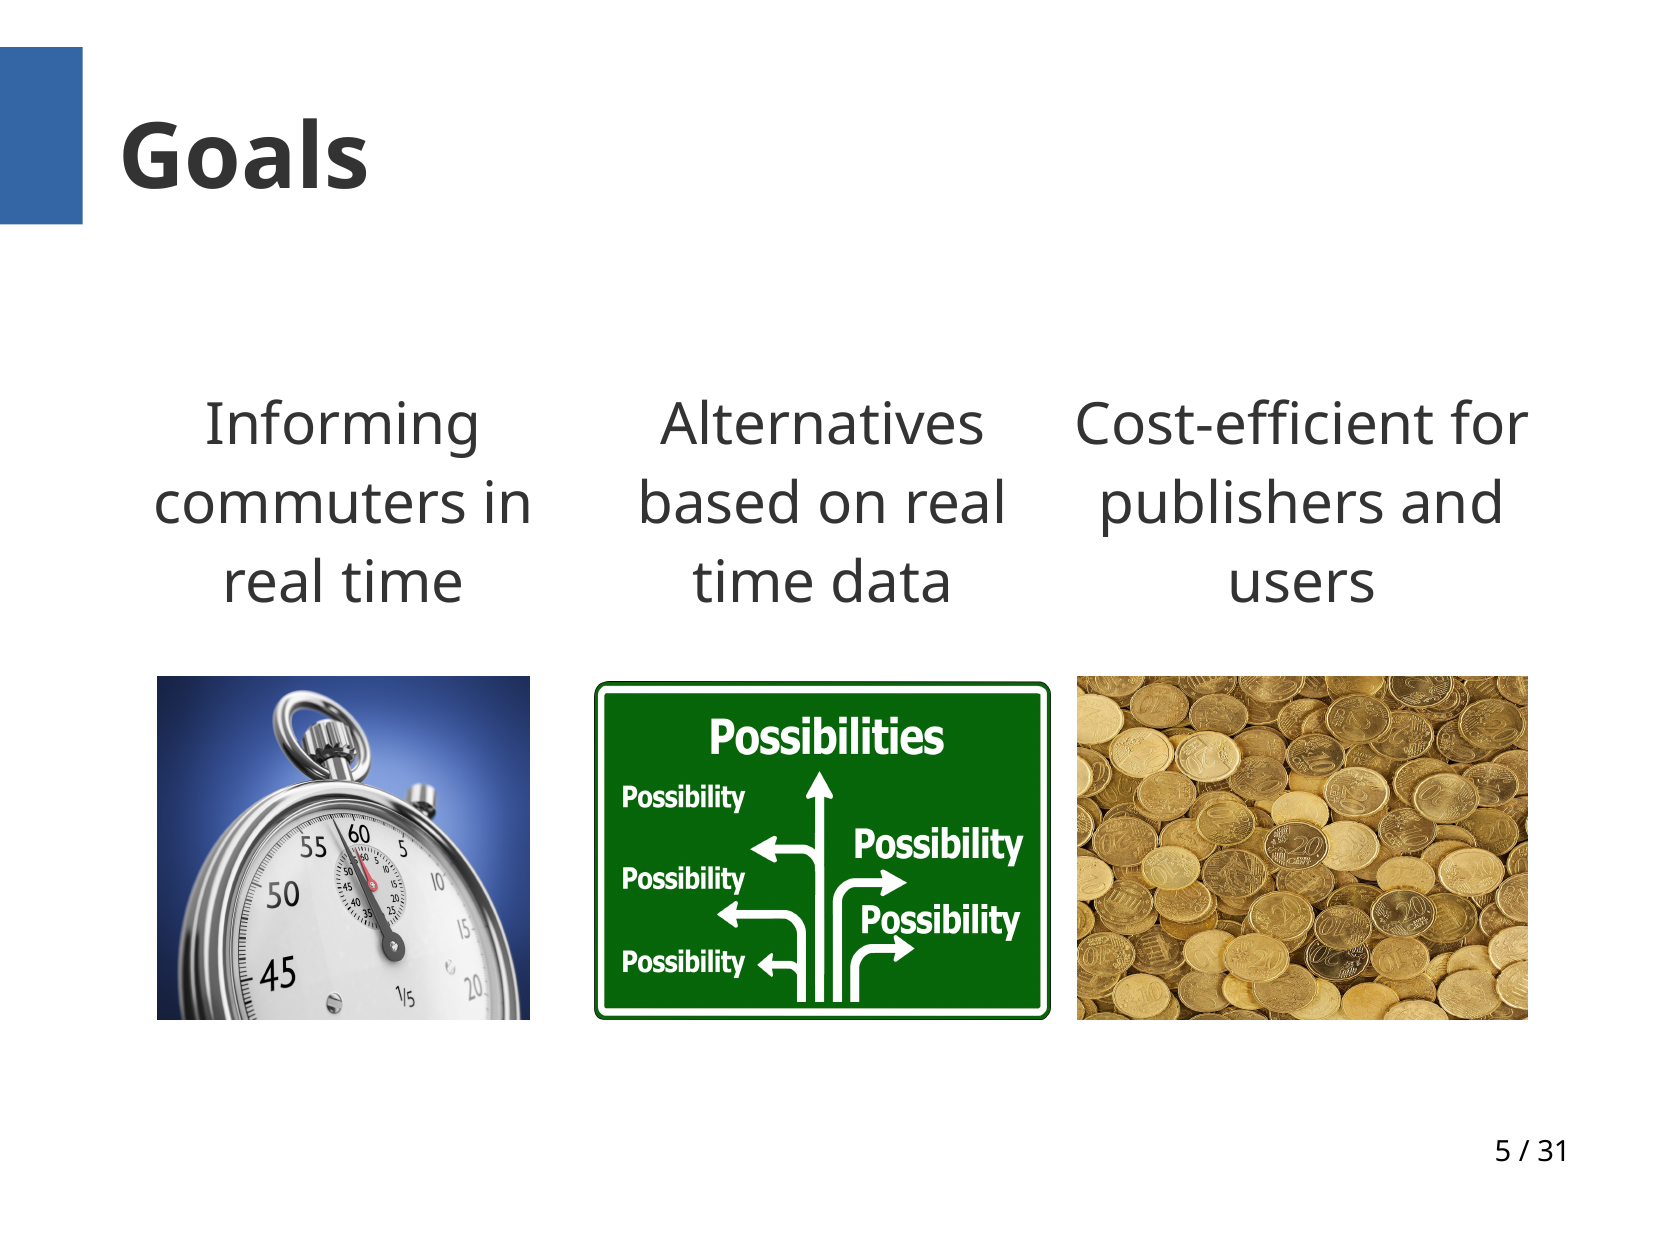

# Goals
Informing commuters in real time
Alternatives based on real time data
Cost-efficient for publishers and users
5